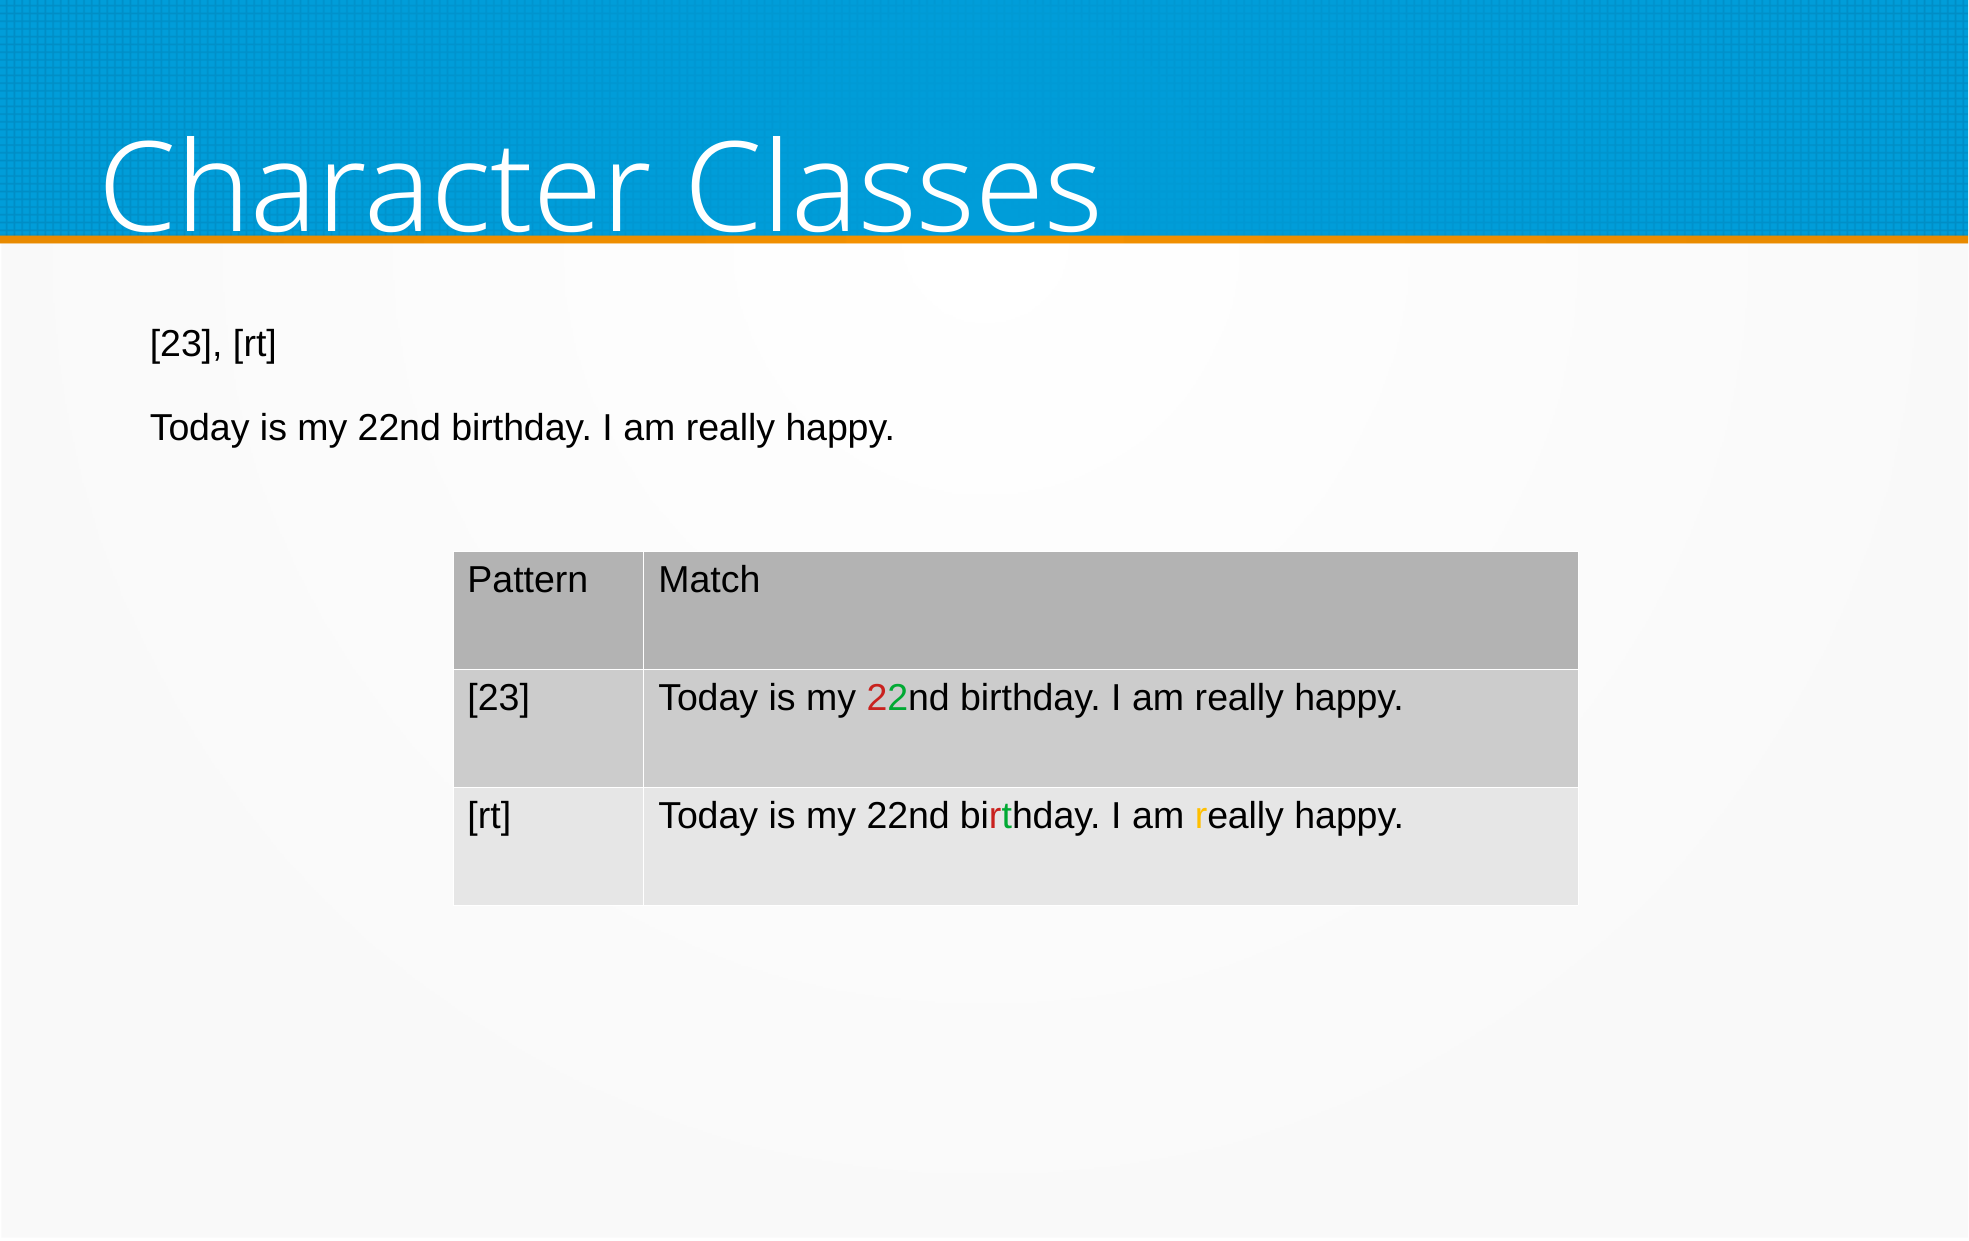

# Character Classes
[23], [rt]
Today is my 22nd birthday. I am really happy.
| Pattern | Match |
| --- | --- |
| [23] | Today is my 22nd birthday. I am really happy. |
| [rt] | Today is my 22nd birthday. I am really happy. |